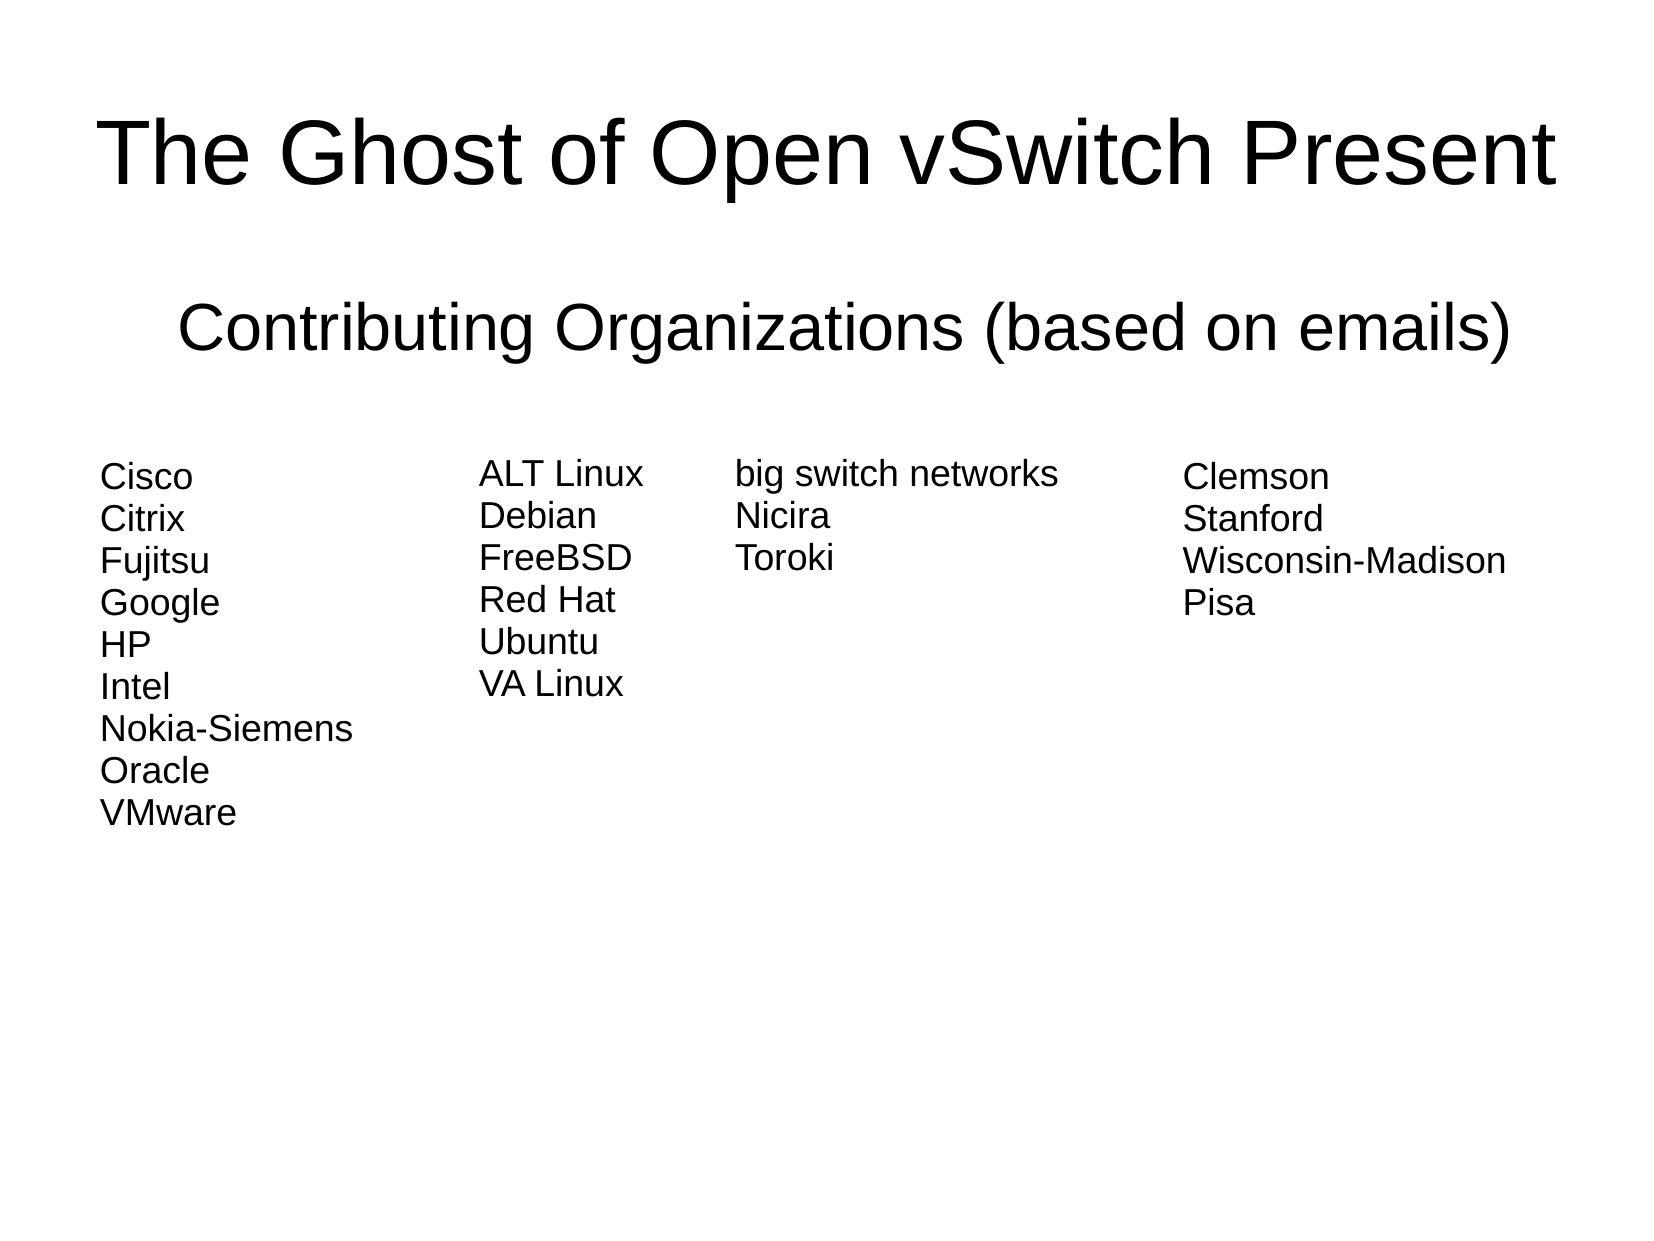

# The Ghost of Open vSwitch Present
Contributing Organizations (based on emails)
ALT Linux
Debian
FreeBSD
Red Hat
Ubuntu
VA Linux
big switch networks
Nicira
Toroki
Cisco
Citrix
Fujitsu
Google
HP
Intel
Nokia-Siemens
Oracle
VMware
Clemson
Stanford
Wisconsin-Madison
Pisa